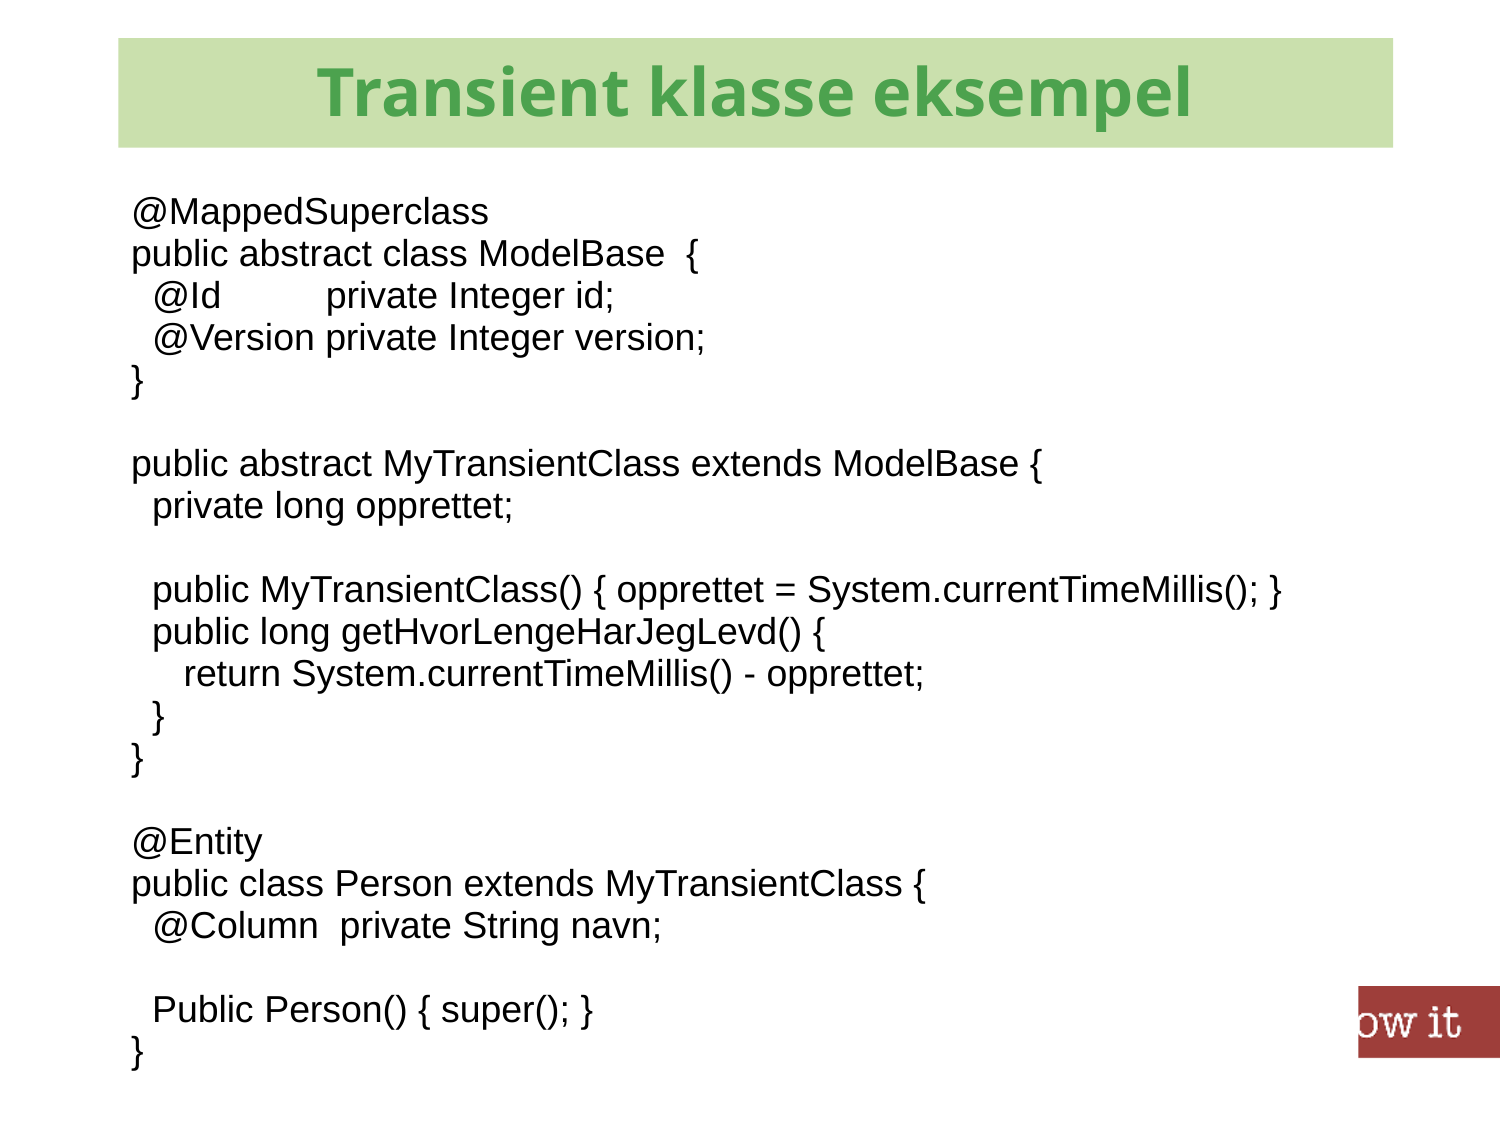

Transient klasse eksempel
@MappedSuperclass
public abstract class ModelBase {
 @Id private Integer id;
 @Version private Integer version;
}
public abstract MyTransientClass extends ModelBase {
 private long opprettet;
 public MyTransientClass() { opprettet = System.currentTimeMillis(); }
 public long getHvorLengeHarJegLevd() {
 return System.currentTimeMillis() - opprettet;
 }
}
@Entity
public class Person extends MyTransientClass {
 @Column private String navn;
 Public Person() { super(); }
}